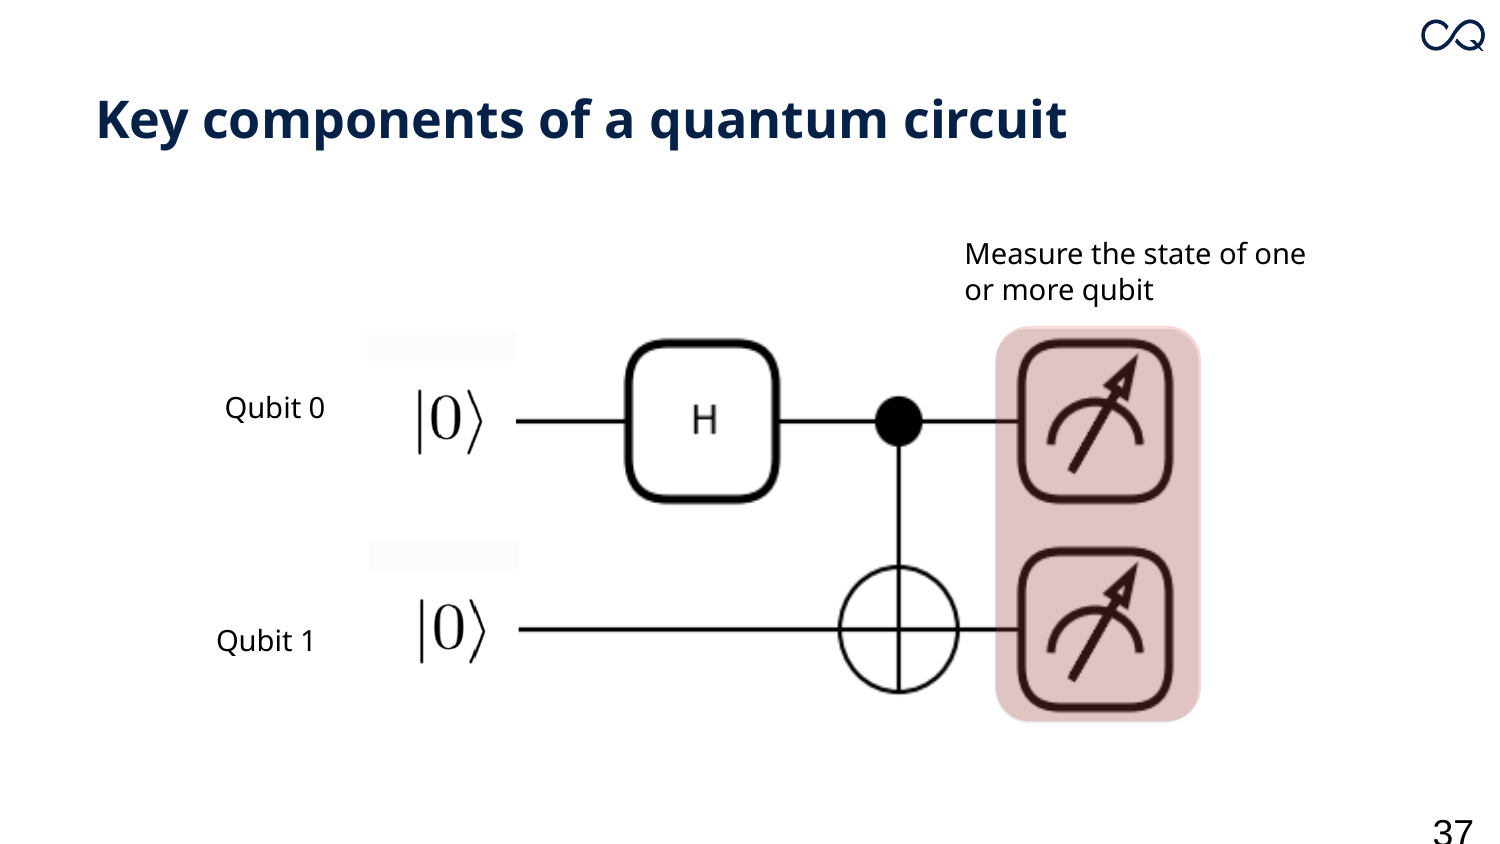

# Key components of a quantum circuit
Measure the state of one or more qubit
Qubit 0
Qubit 1